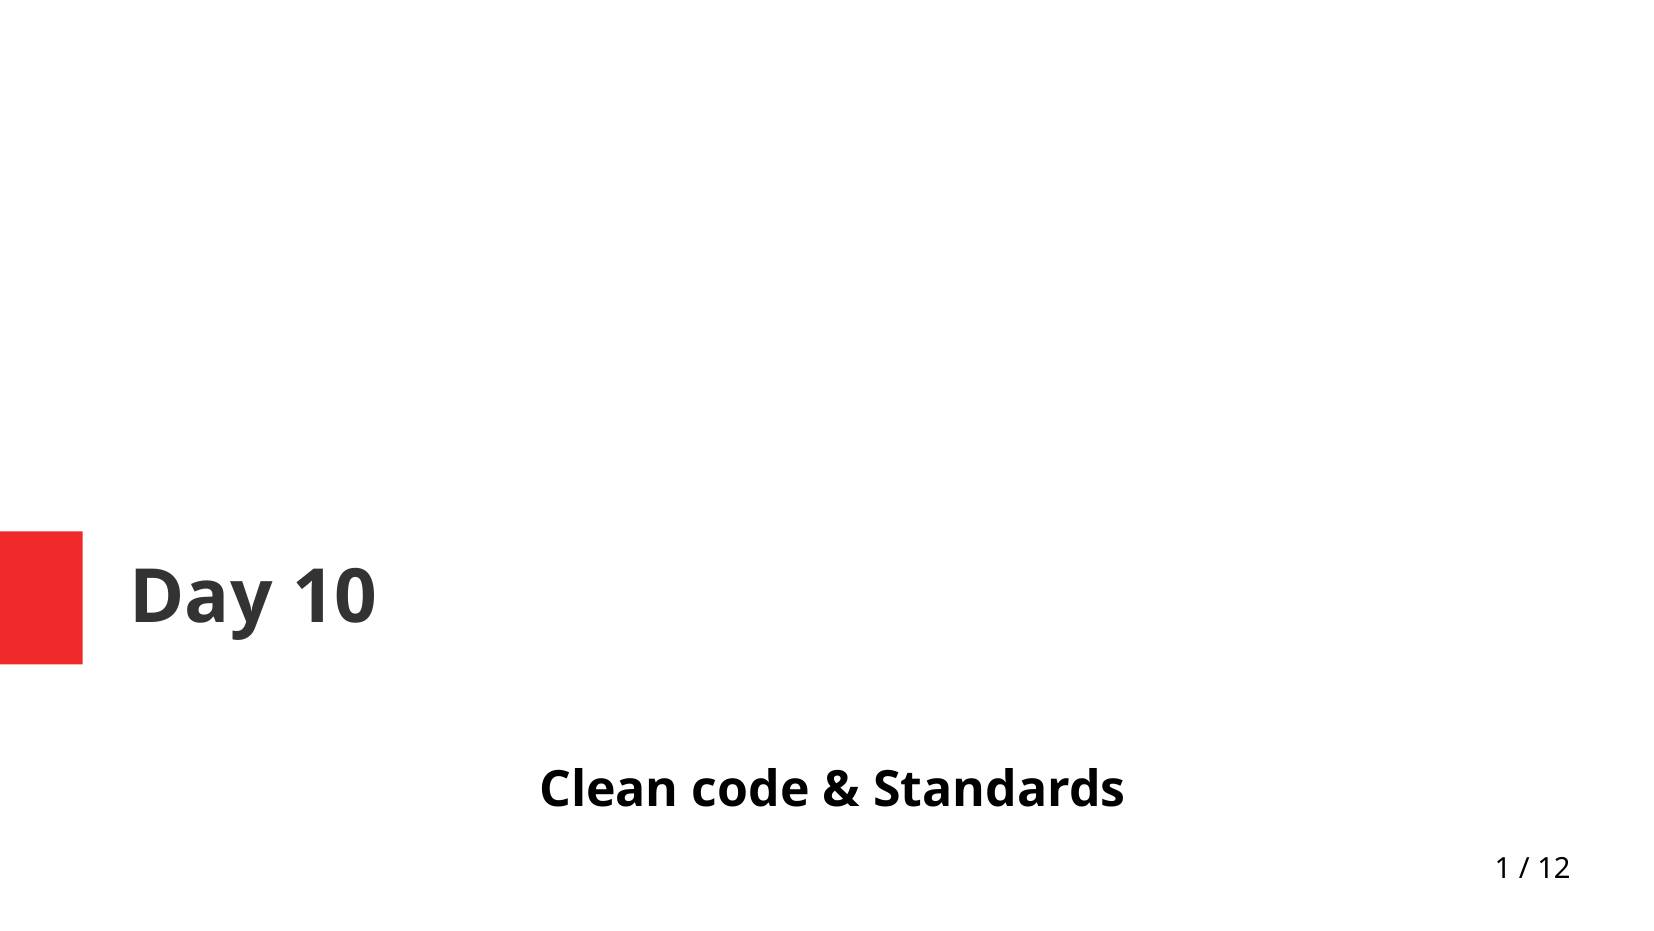

# Day 10
Clean code & Standards
1